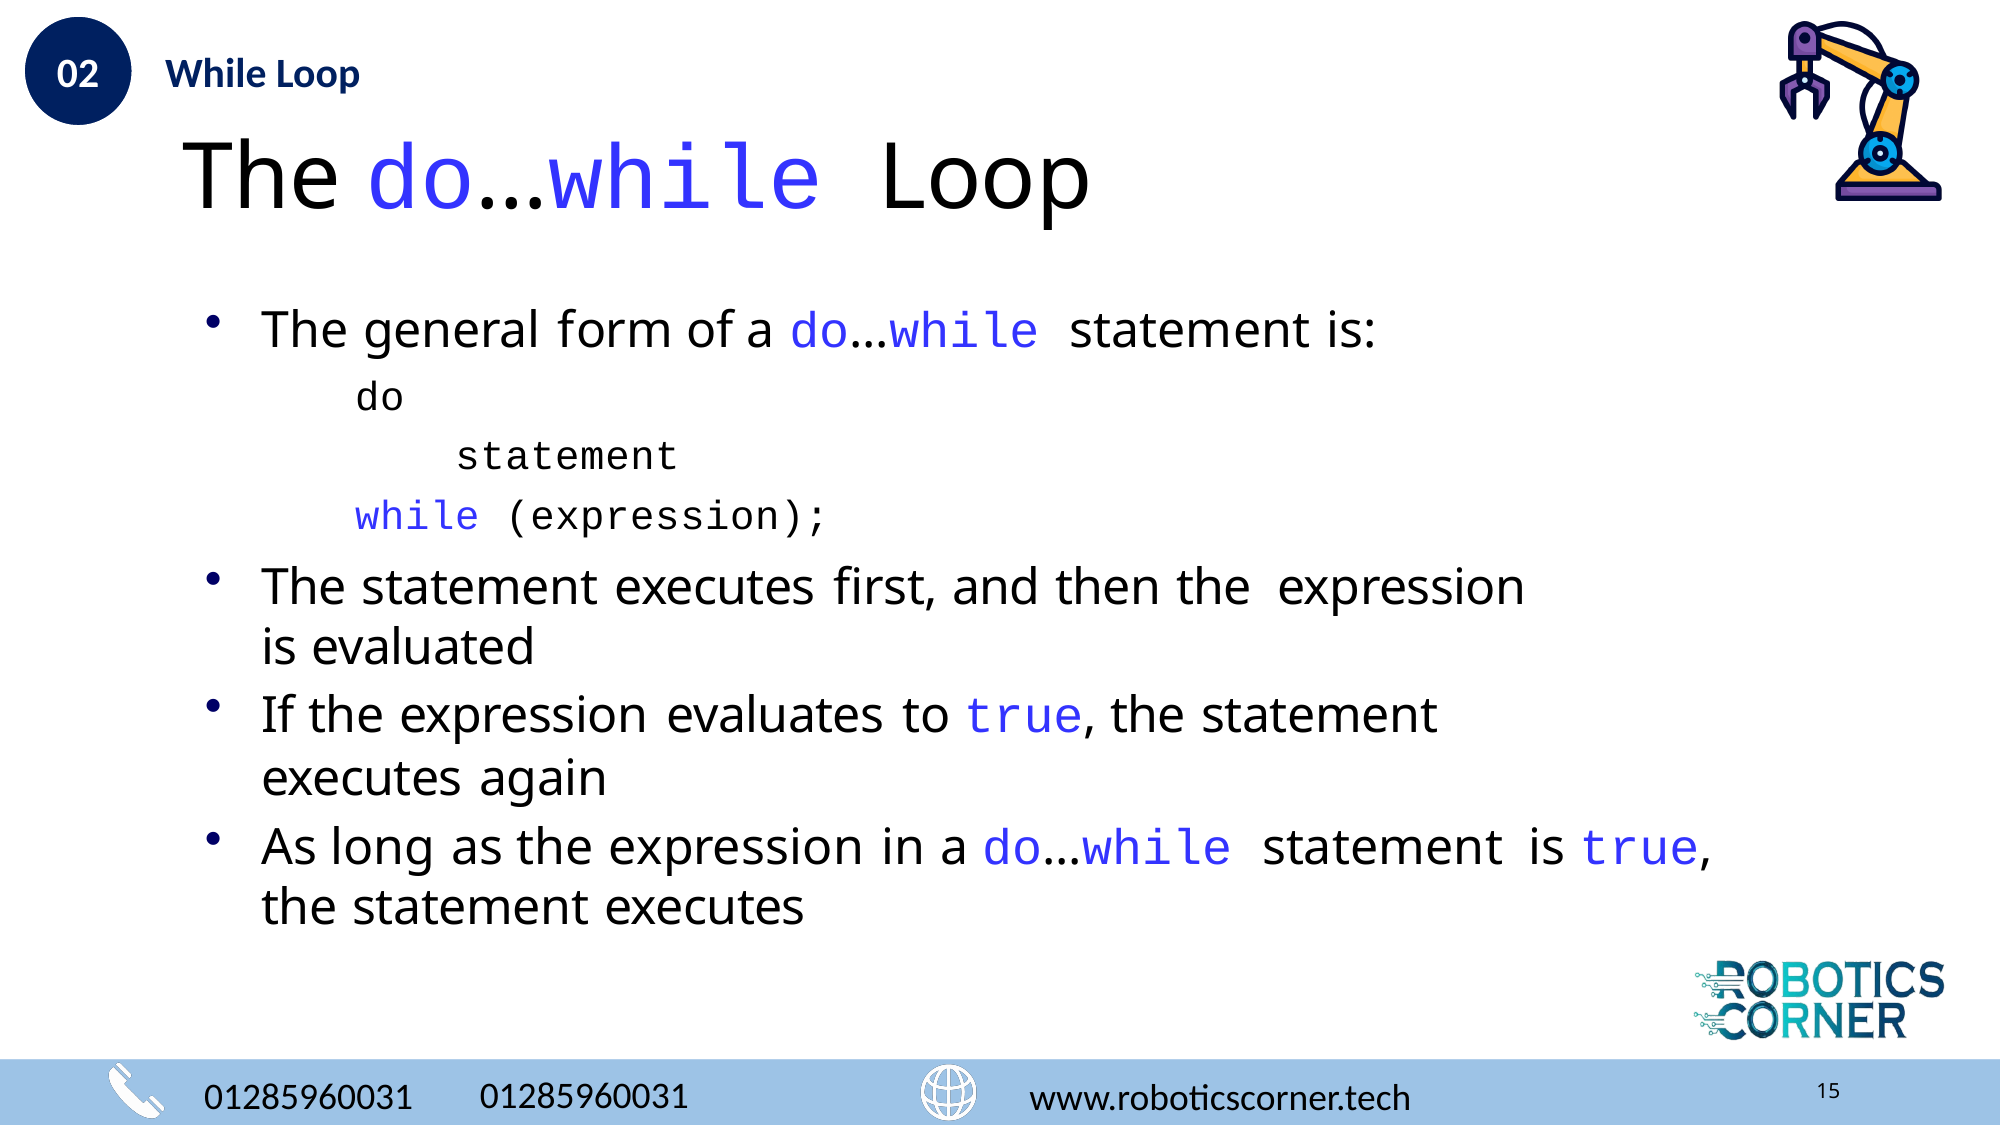

02
While Loop
# The do…while Loop
The general form of a do...while statement is:
do
statement
while (expression);
The statement executes first, and then the expression is evaluated
If the expression evaluates to true, the statement
executes again
As long as the expression in a do...while statement is true, the statement executes
C++ Programming: From Problem Analysis to Program Design, Third Edition
01285960031
01285960031
www.roboticscorner.tech